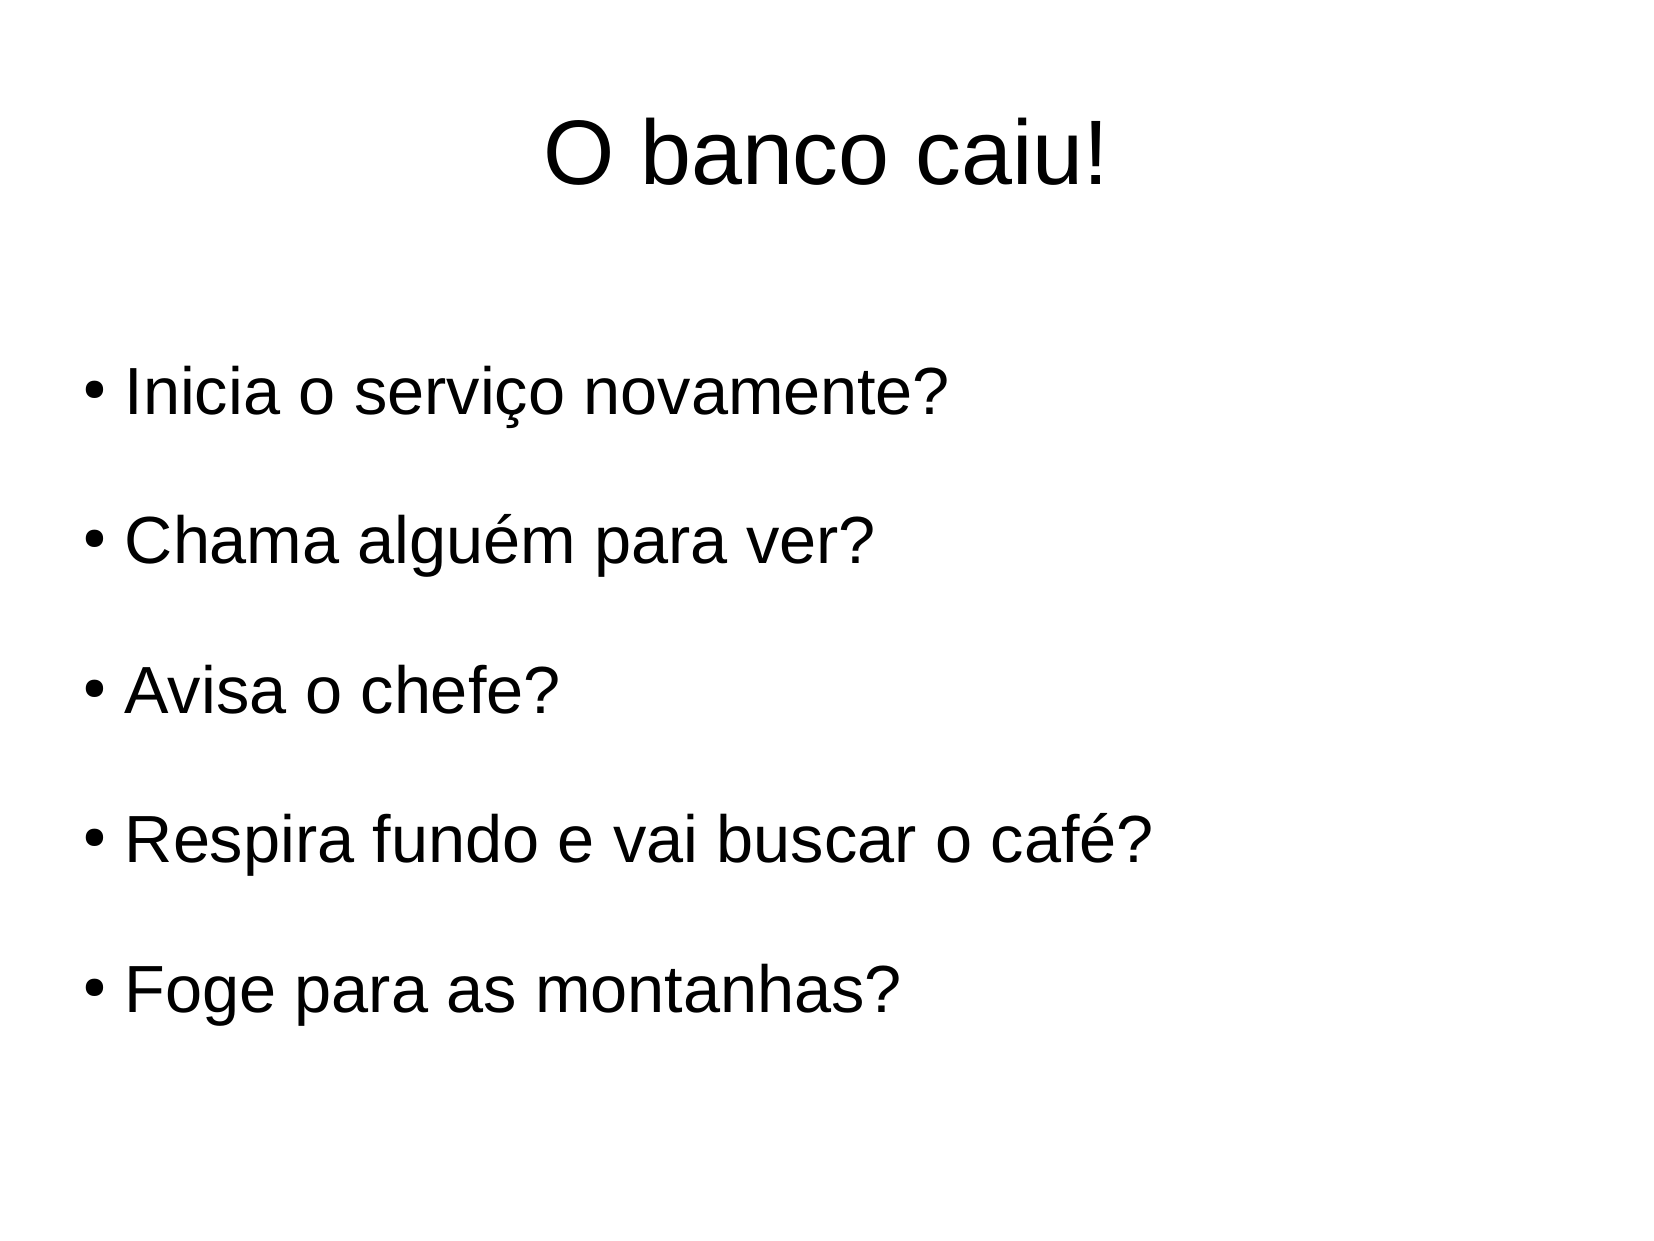

O banco caiu!
# Inicia o serviço novamente?
 Chama alguém para ver?
 Avisa o chefe?
 Respira fundo e vai buscar o café?
 Foge para as montanhas?